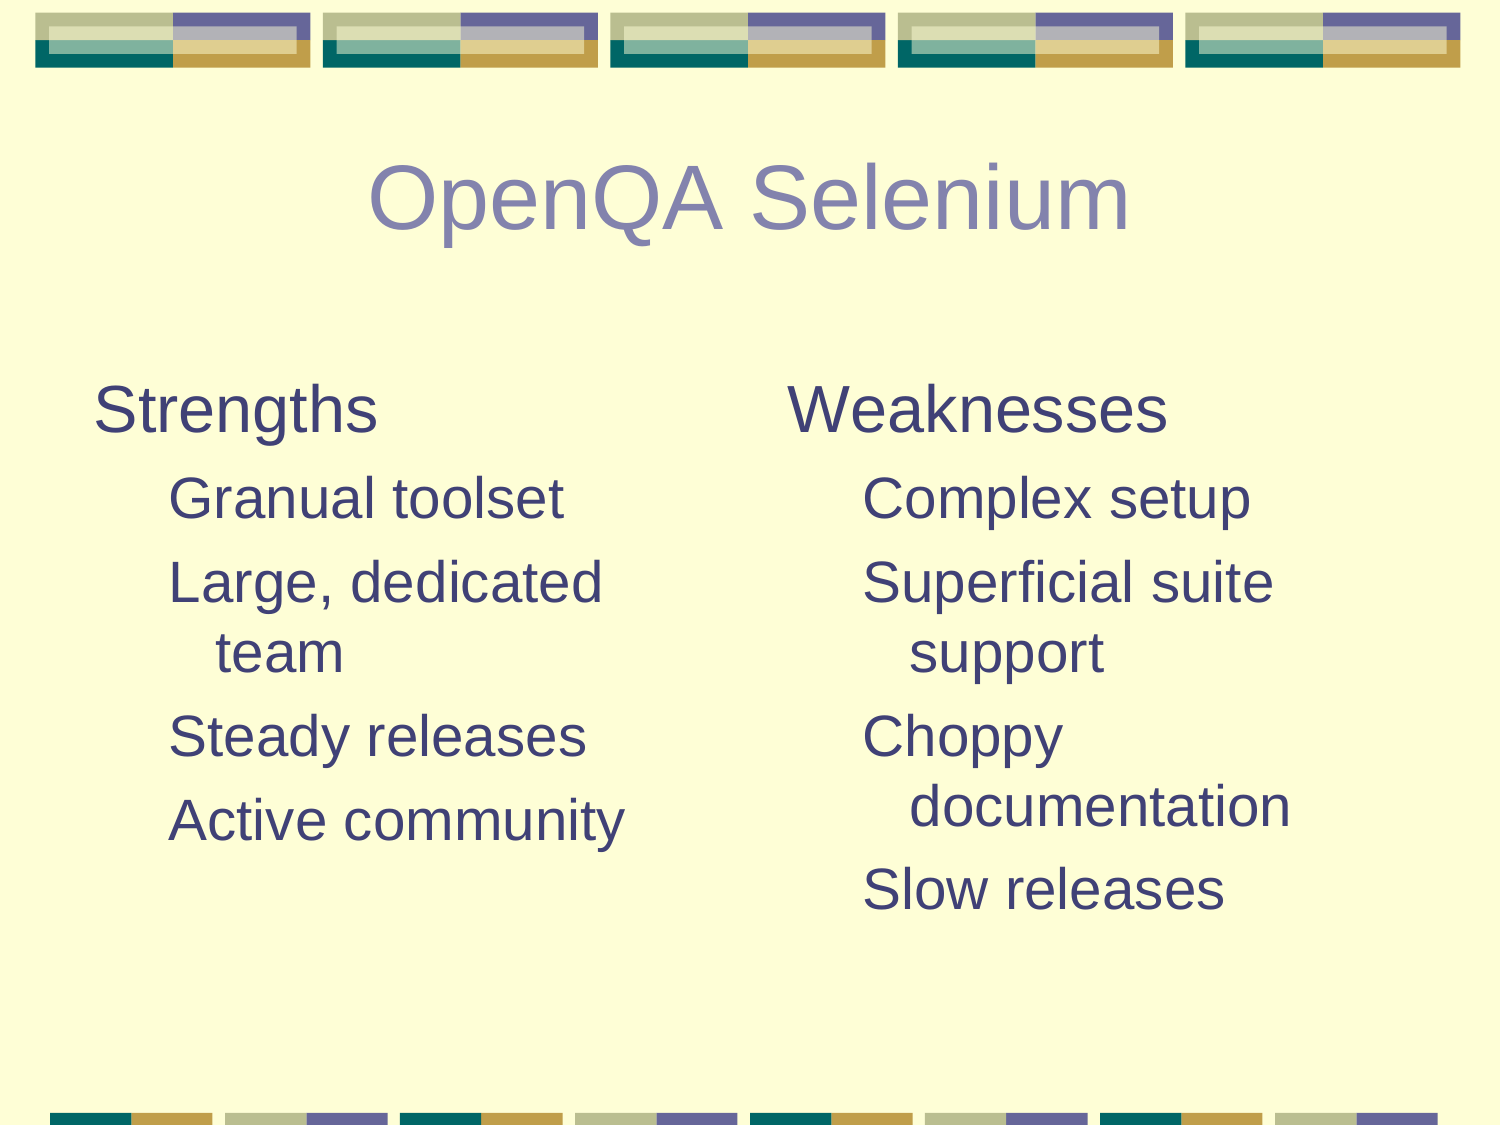

# OpenQA Selenium
Strengths
Granual toolset
Large, dedicated team
Steady releases
Active community
Weaknesses
Complex setup
Superficial suite support
Choppy documentation
Slow releases